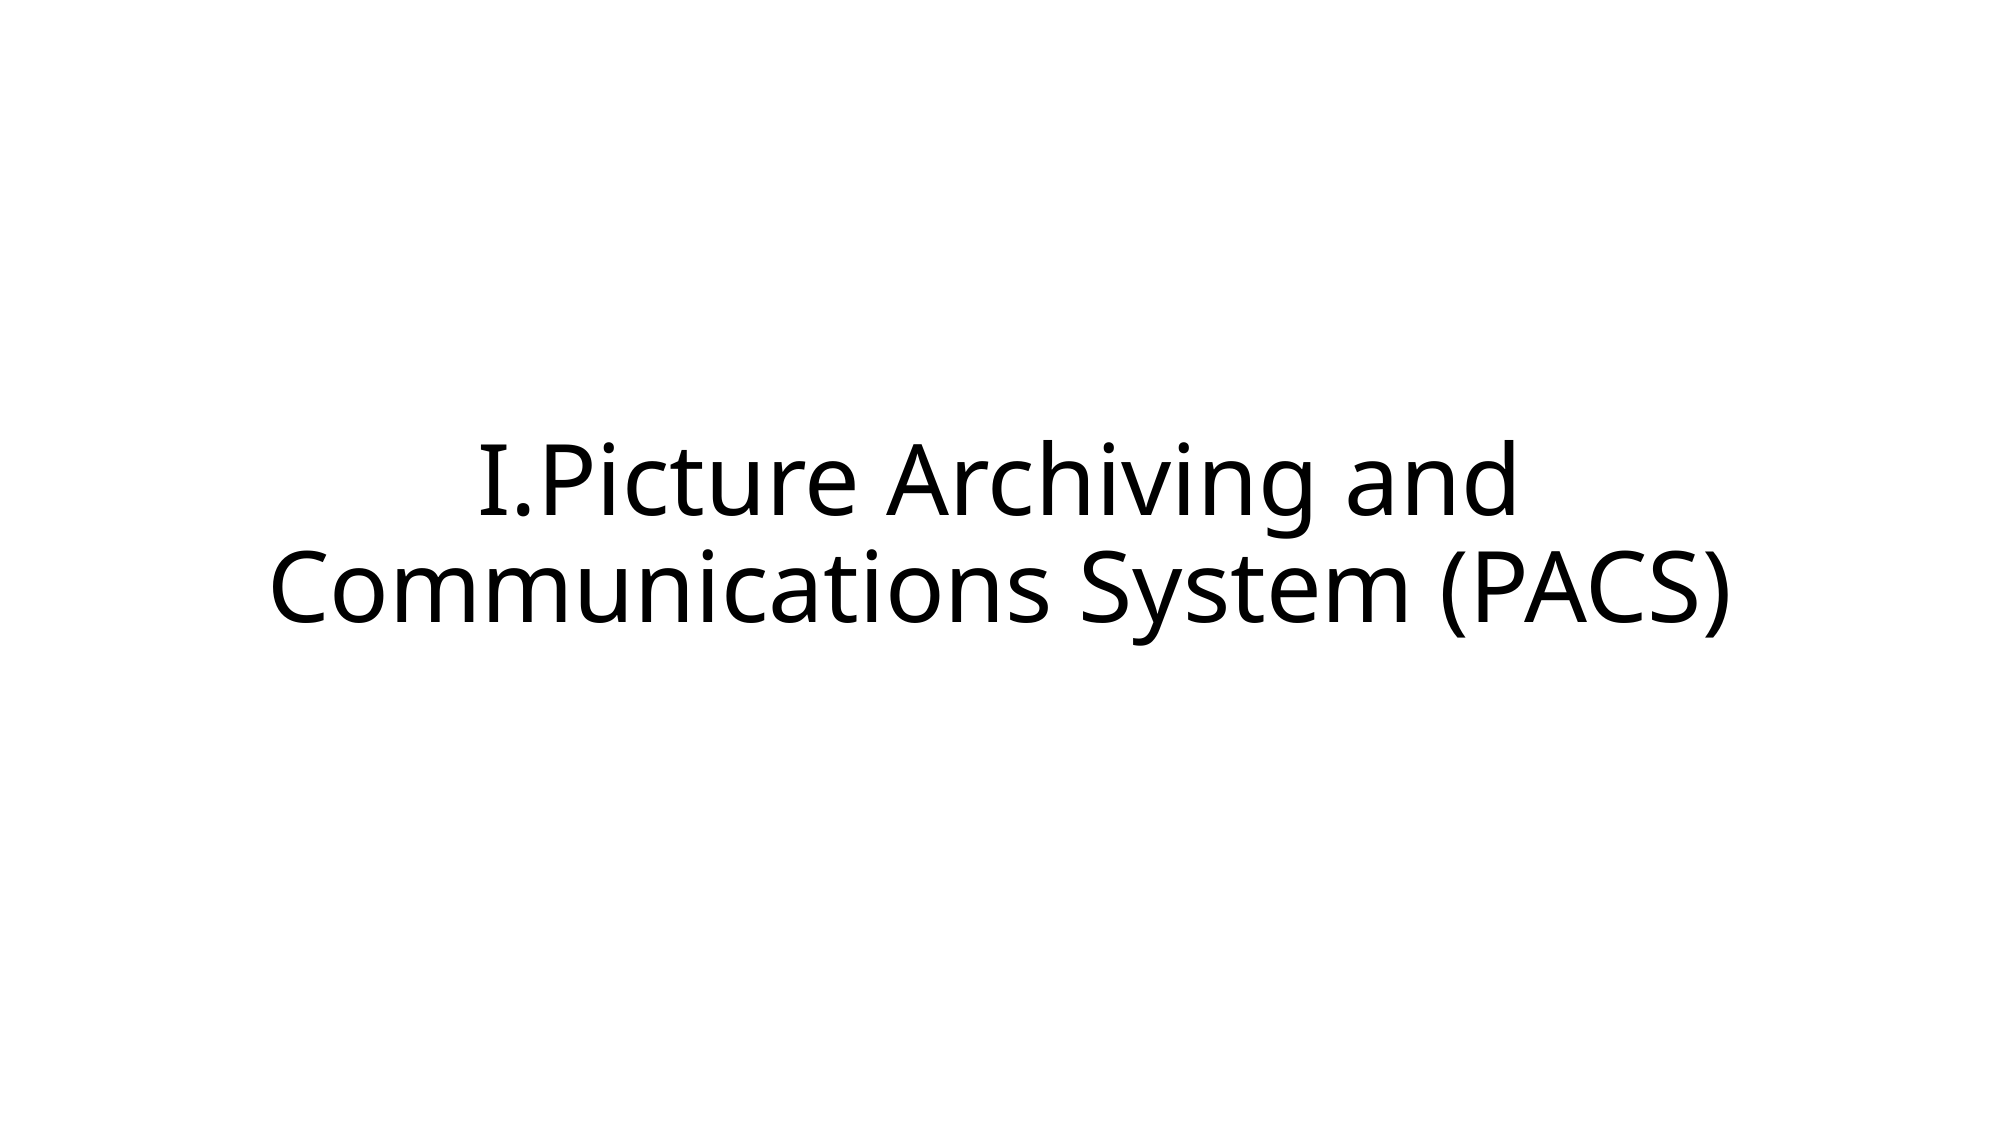

# I.Picture Archiving and Communications System (PACS)